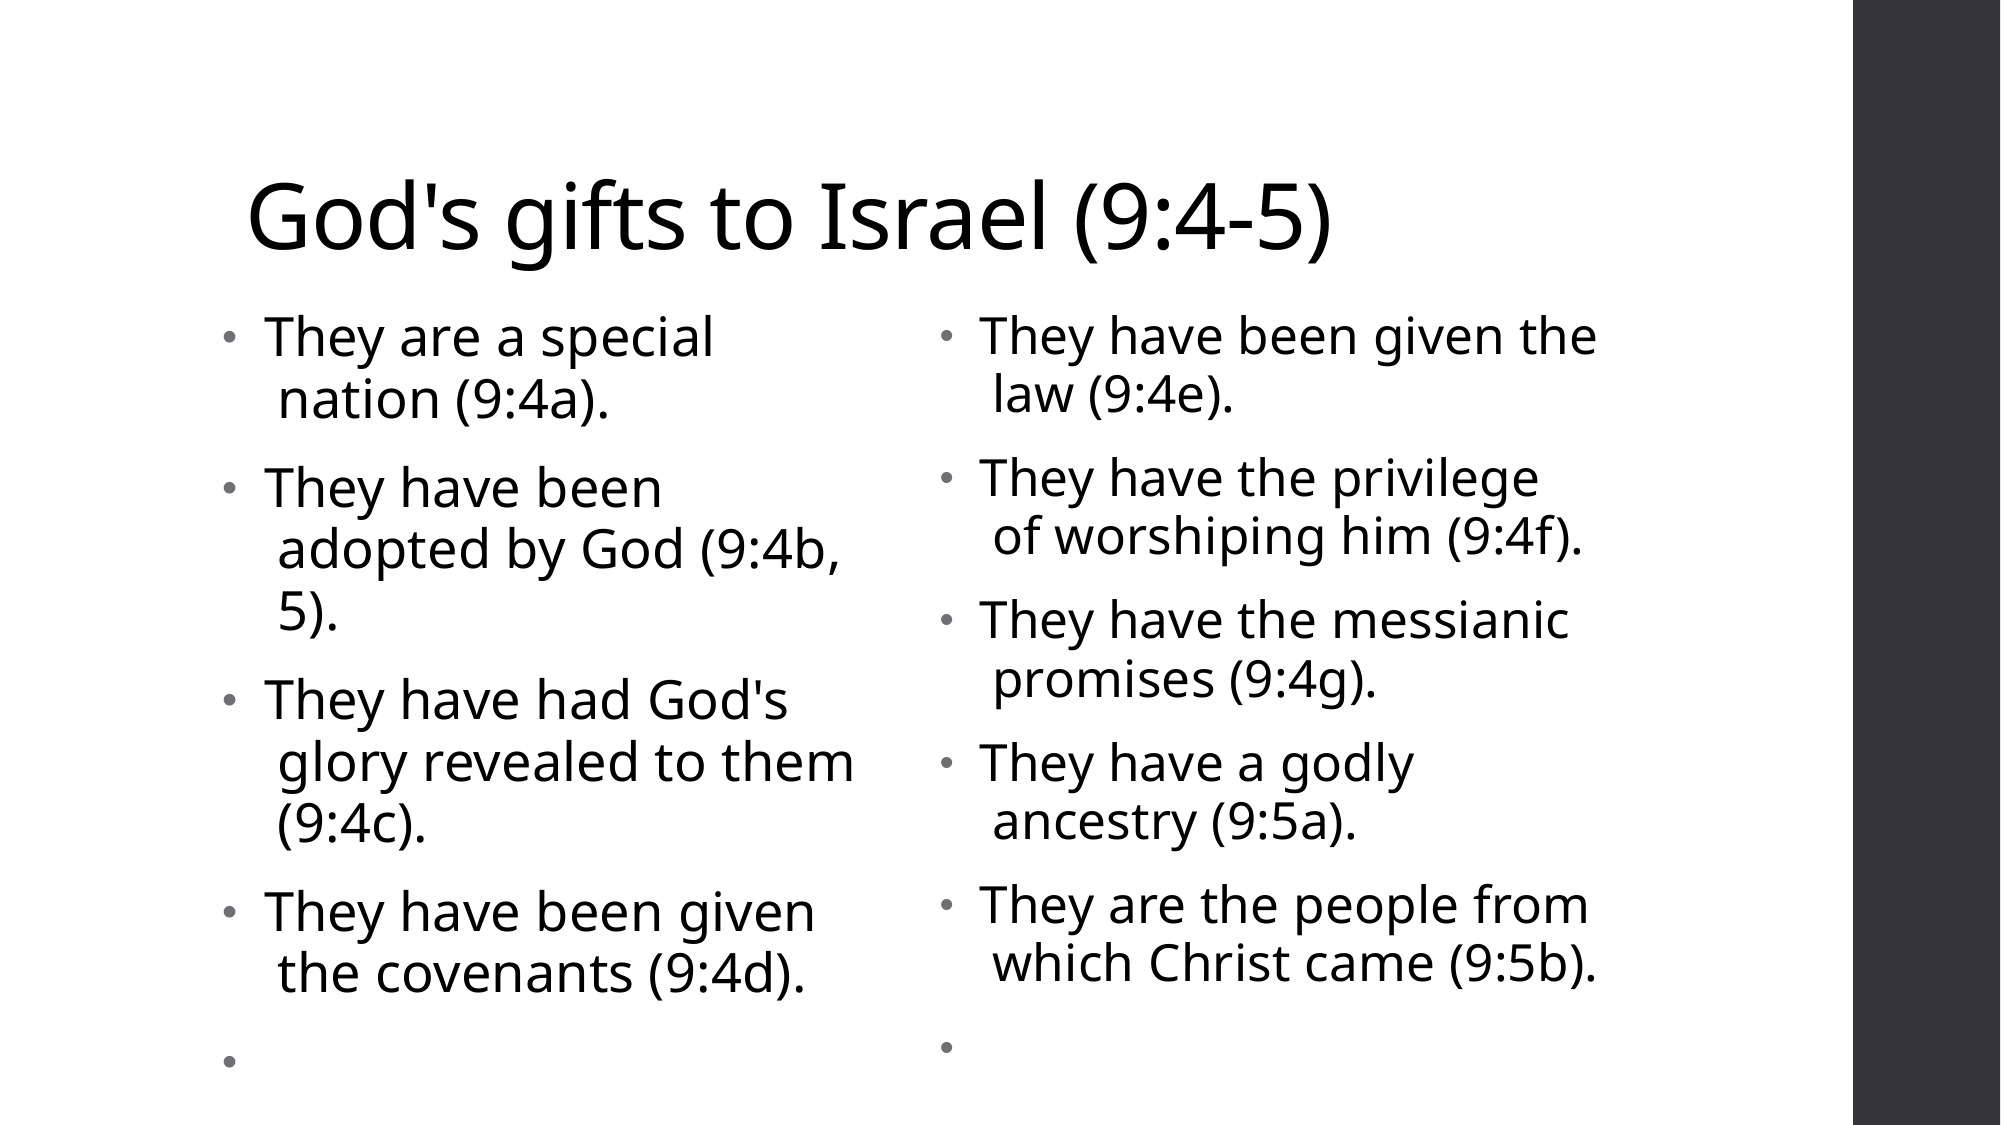

# God's gifts to Israel (9:4-5)
 They are a special nation (9:4a).
 They have been adopted by God (9:4b, 5).
 They have had God's glory revealed to them (9:4c).
 They have been given the covenants (9:4d).
 They have been given the law (9:4e).
 They have the privilege of worshiping him (9:4f).
 They have the messianic promises (9:4g).
 They have a godly ancestry (9:5a).
 They are the people from which Christ came (9:5b).